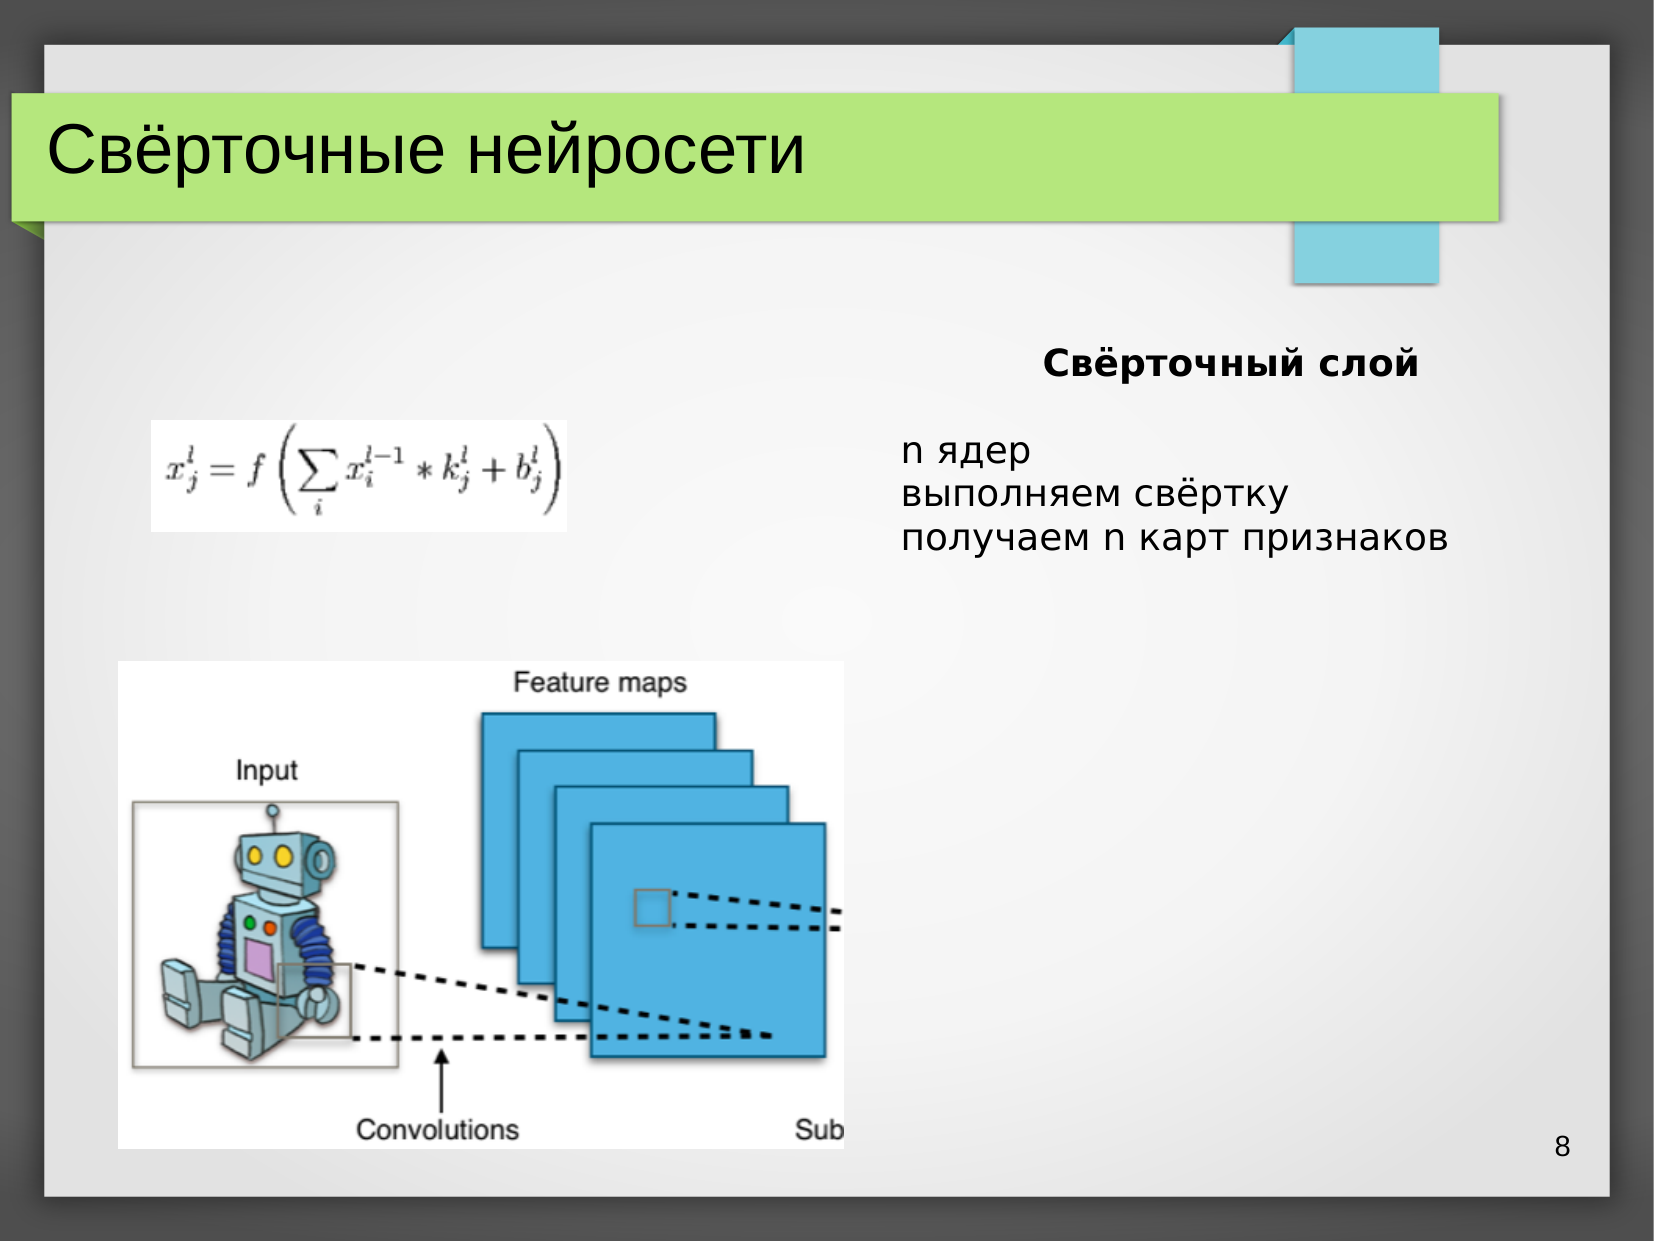

# Свёрточные нейросети
Свёрточный слой
n ядер
выполняем свёртку
получаем n карт признаков
8